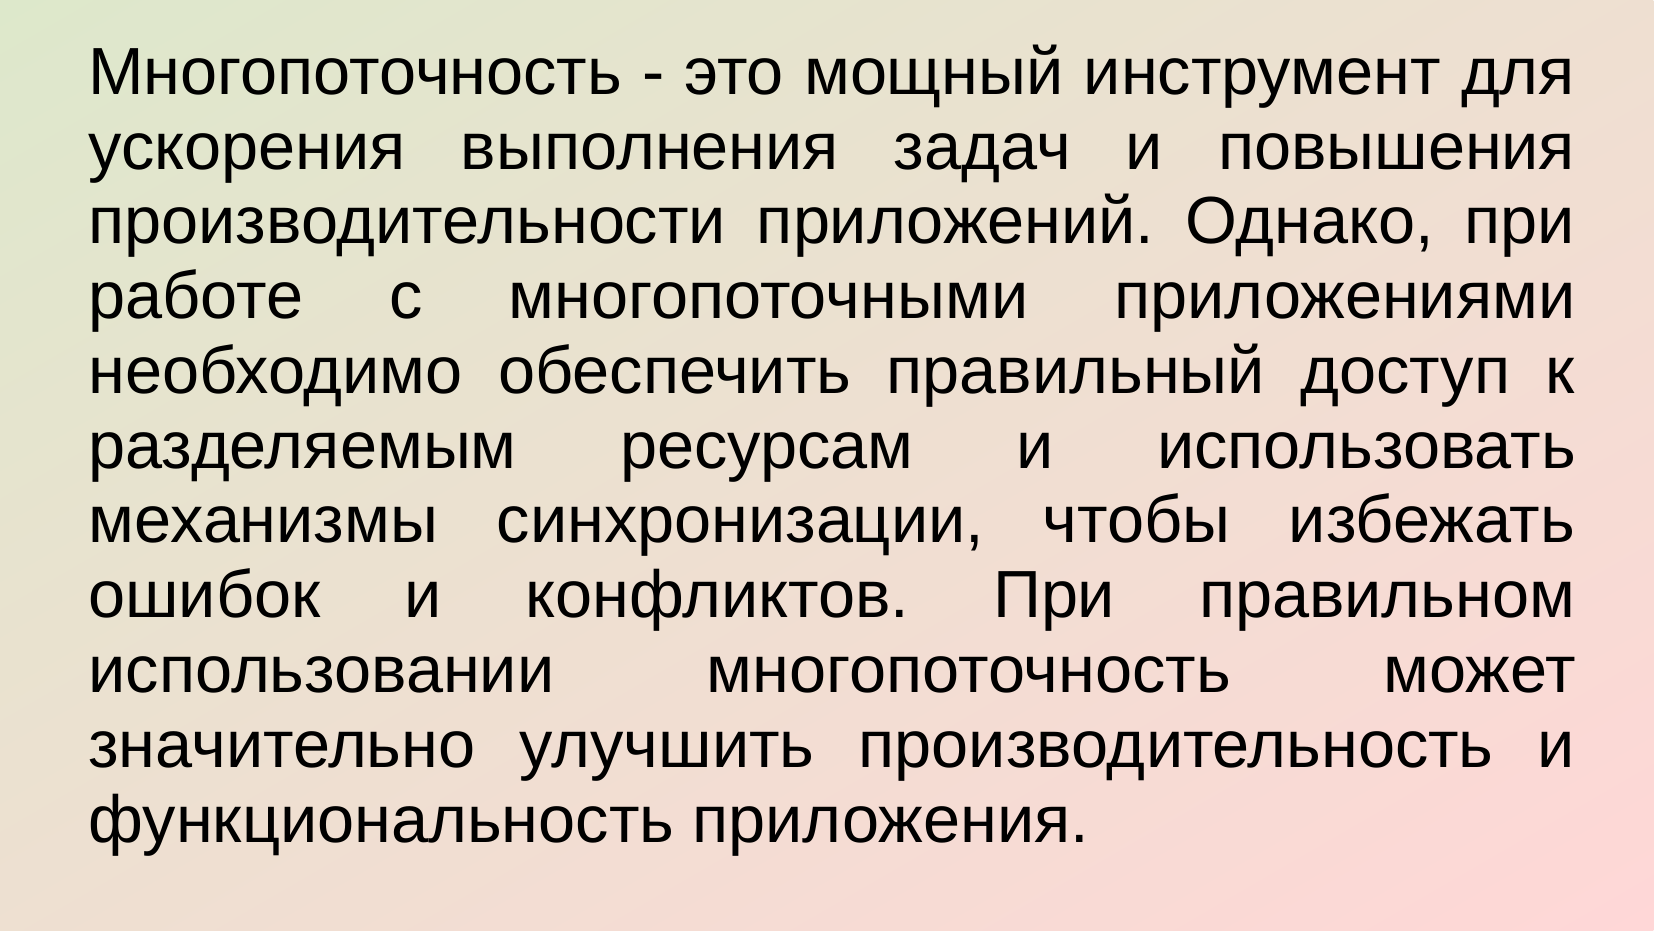

# Многопоточность - это мощный инструмент для ускорения выполнения задач и повышения производительности приложений. Однако, при работе с многопоточными приложениями необходимо обеспечить правильный доступ к разделяемым ресурсам и использовать механизмы синхронизации, чтобы избежать ошибок и конфликтов. При правильном использовании многопоточность может значительно улучшить производительность и функциональность приложения.